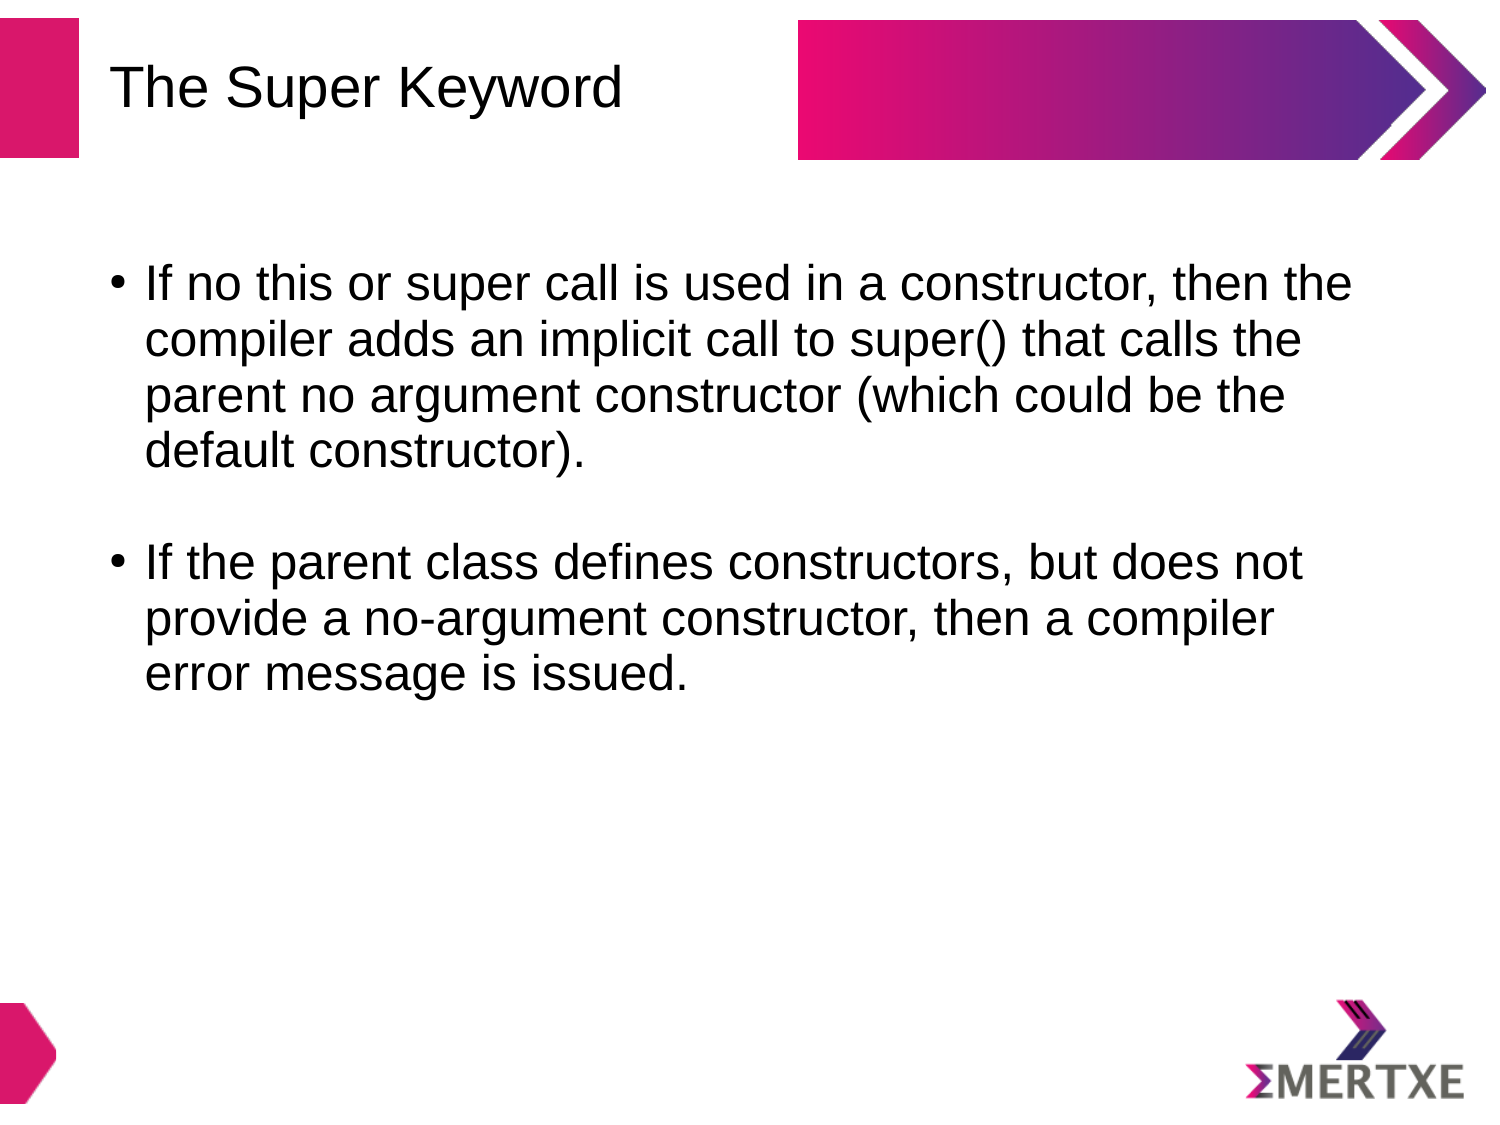

The Super Keyword
If no this or super call is used in a constructor, then the compiler adds an implicit call to super() that calls the parent no argument constructor (which could be the default constructor).
If the parent class defines constructors, but does not provide a no-argument constructor, then a compiler error message is issued.